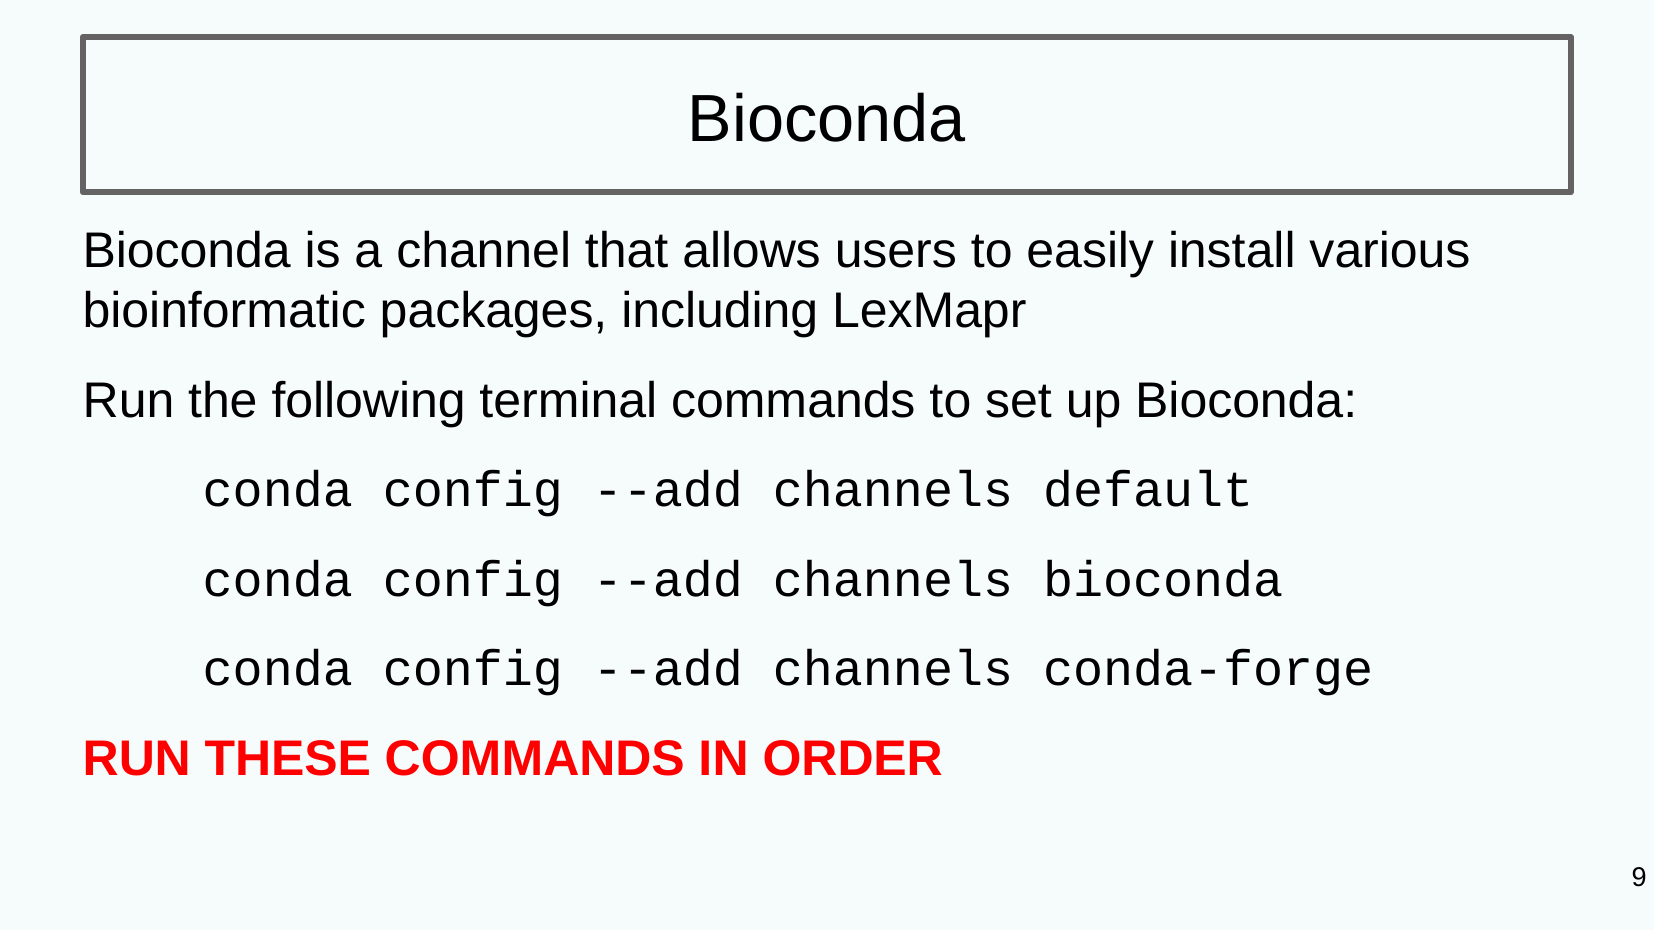

Bioconda
Bioconda is a channel that allows users to easily install various bioinformatic packages, including LexMapr
Run the following terminal commands to set up Bioconda:
 conda config --add channels default
 conda config --add channels bioconda
 conda config --add channels conda-forge
RUN THESE COMMANDS IN ORDER